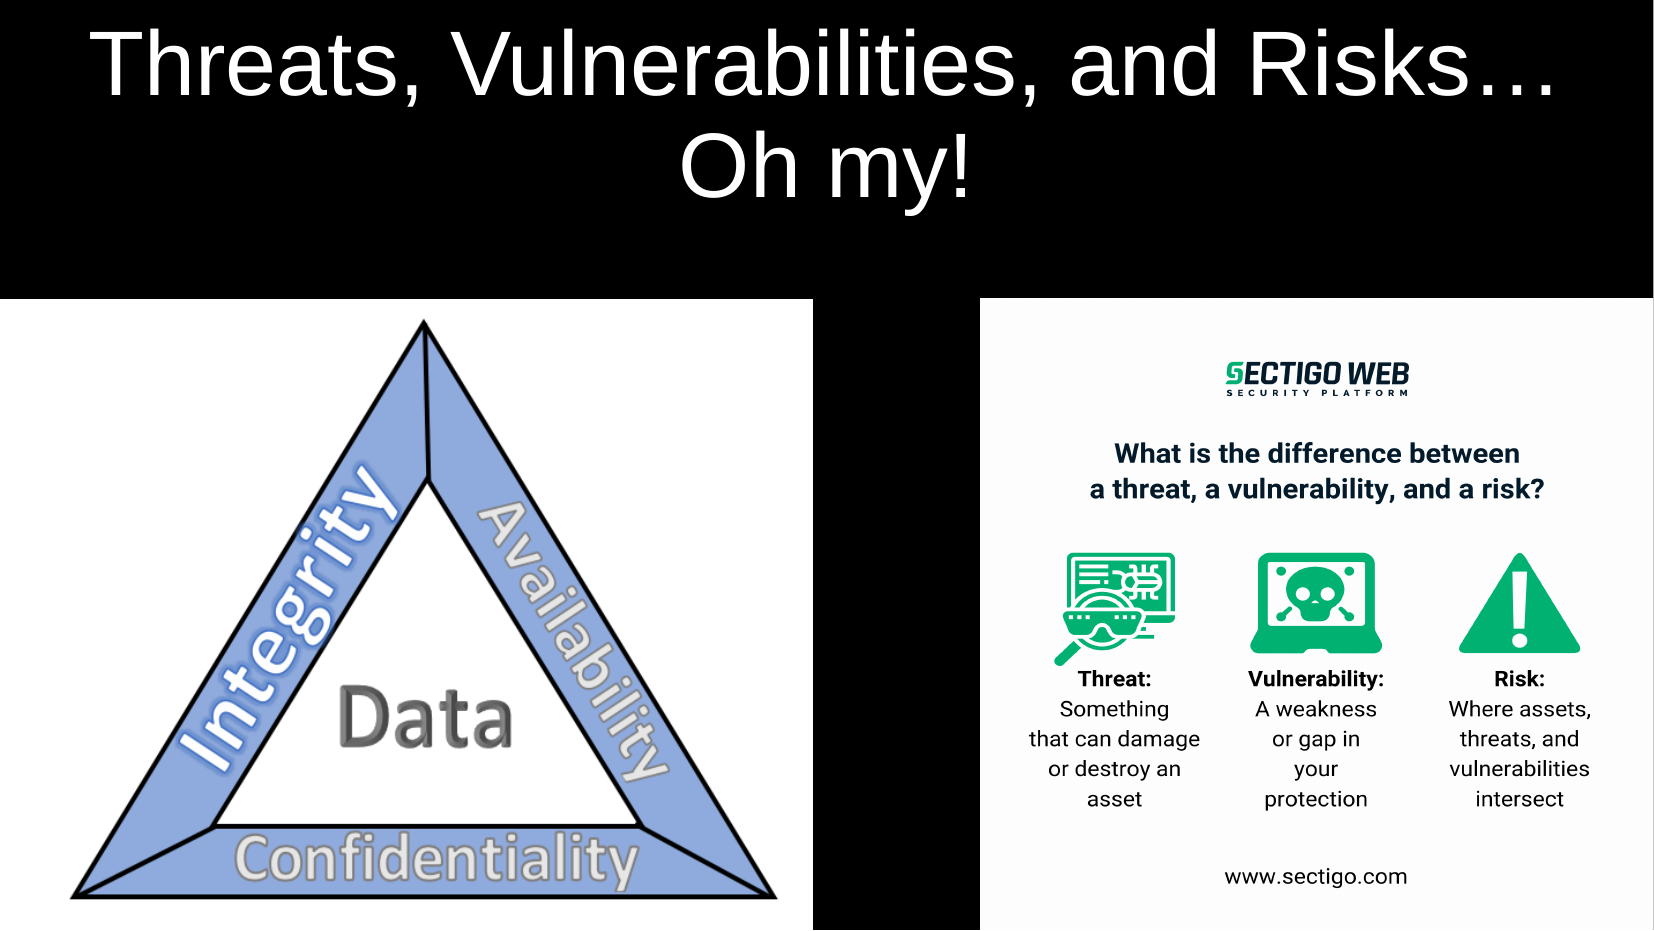

# Threats, Vulnerabilities, and Risks… Oh my!